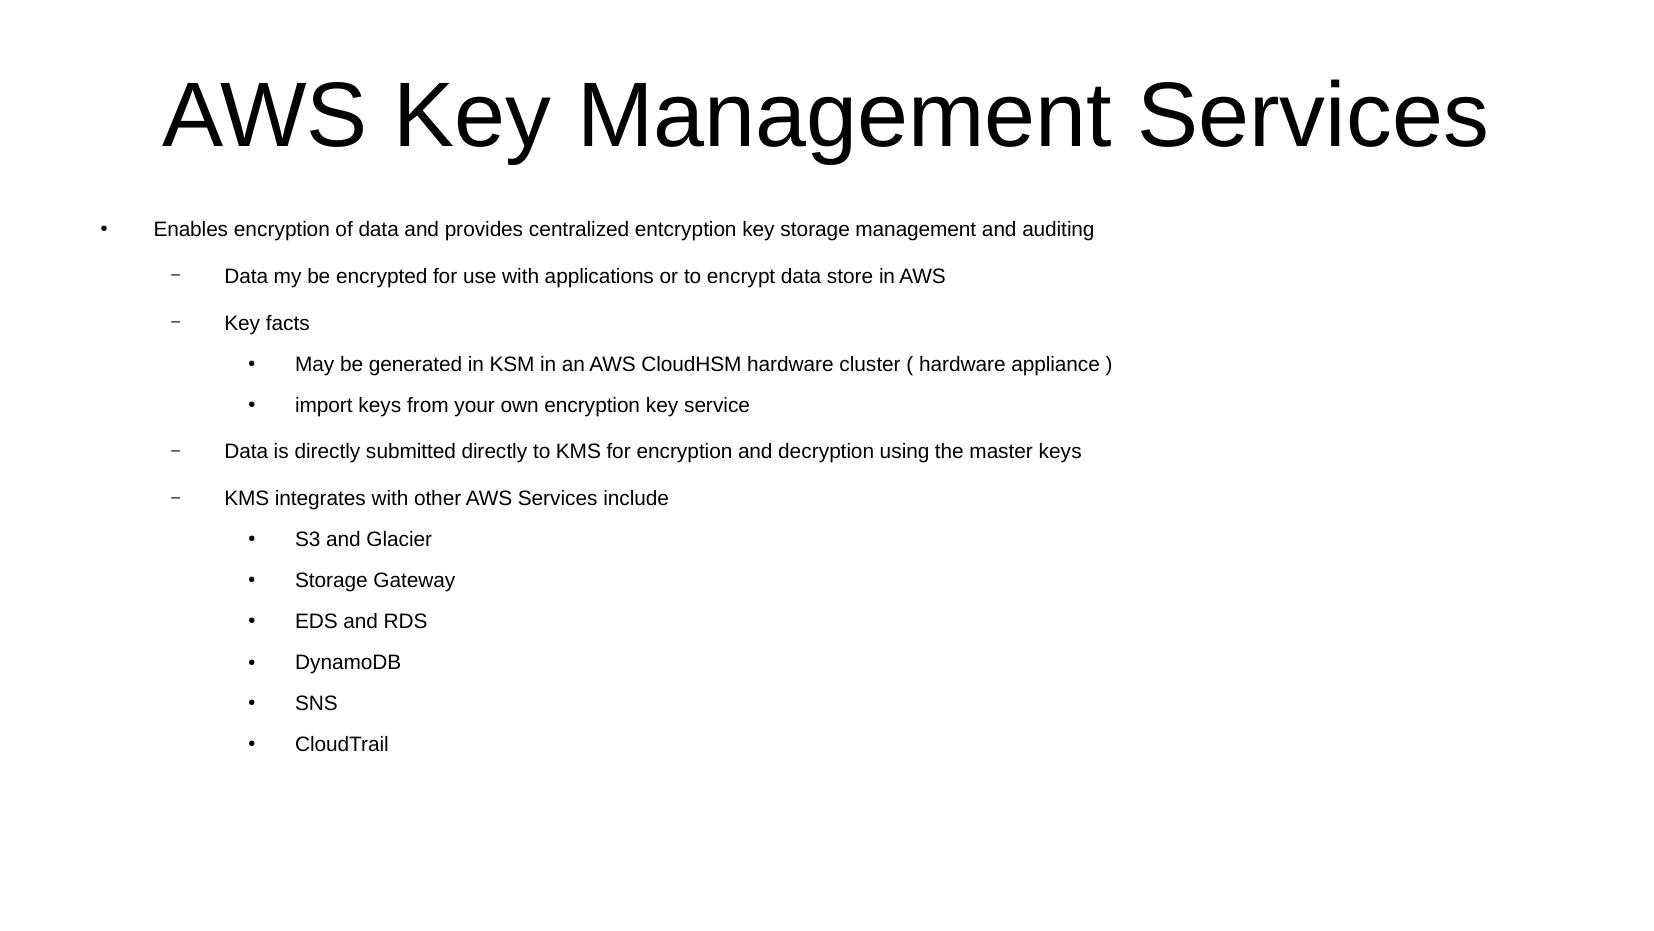

# AWS Key Management Services
Enables encryption of data and provides centralized entcryption key storage management and auditing
Data my be encrypted for use with applications or to encrypt data store in AWS
Key facts
May be generated in KSM in an AWS CloudHSM hardware cluster ( hardware appliance )
import keys from your own encryption key service
Data is directly submitted directly to KMS for encryption and decryption using the master keys
KMS integrates with other AWS Services include
S3 and Glacier
Storage Gateway
EDS and RDS
DynamoDB
SNS
CloudTrail